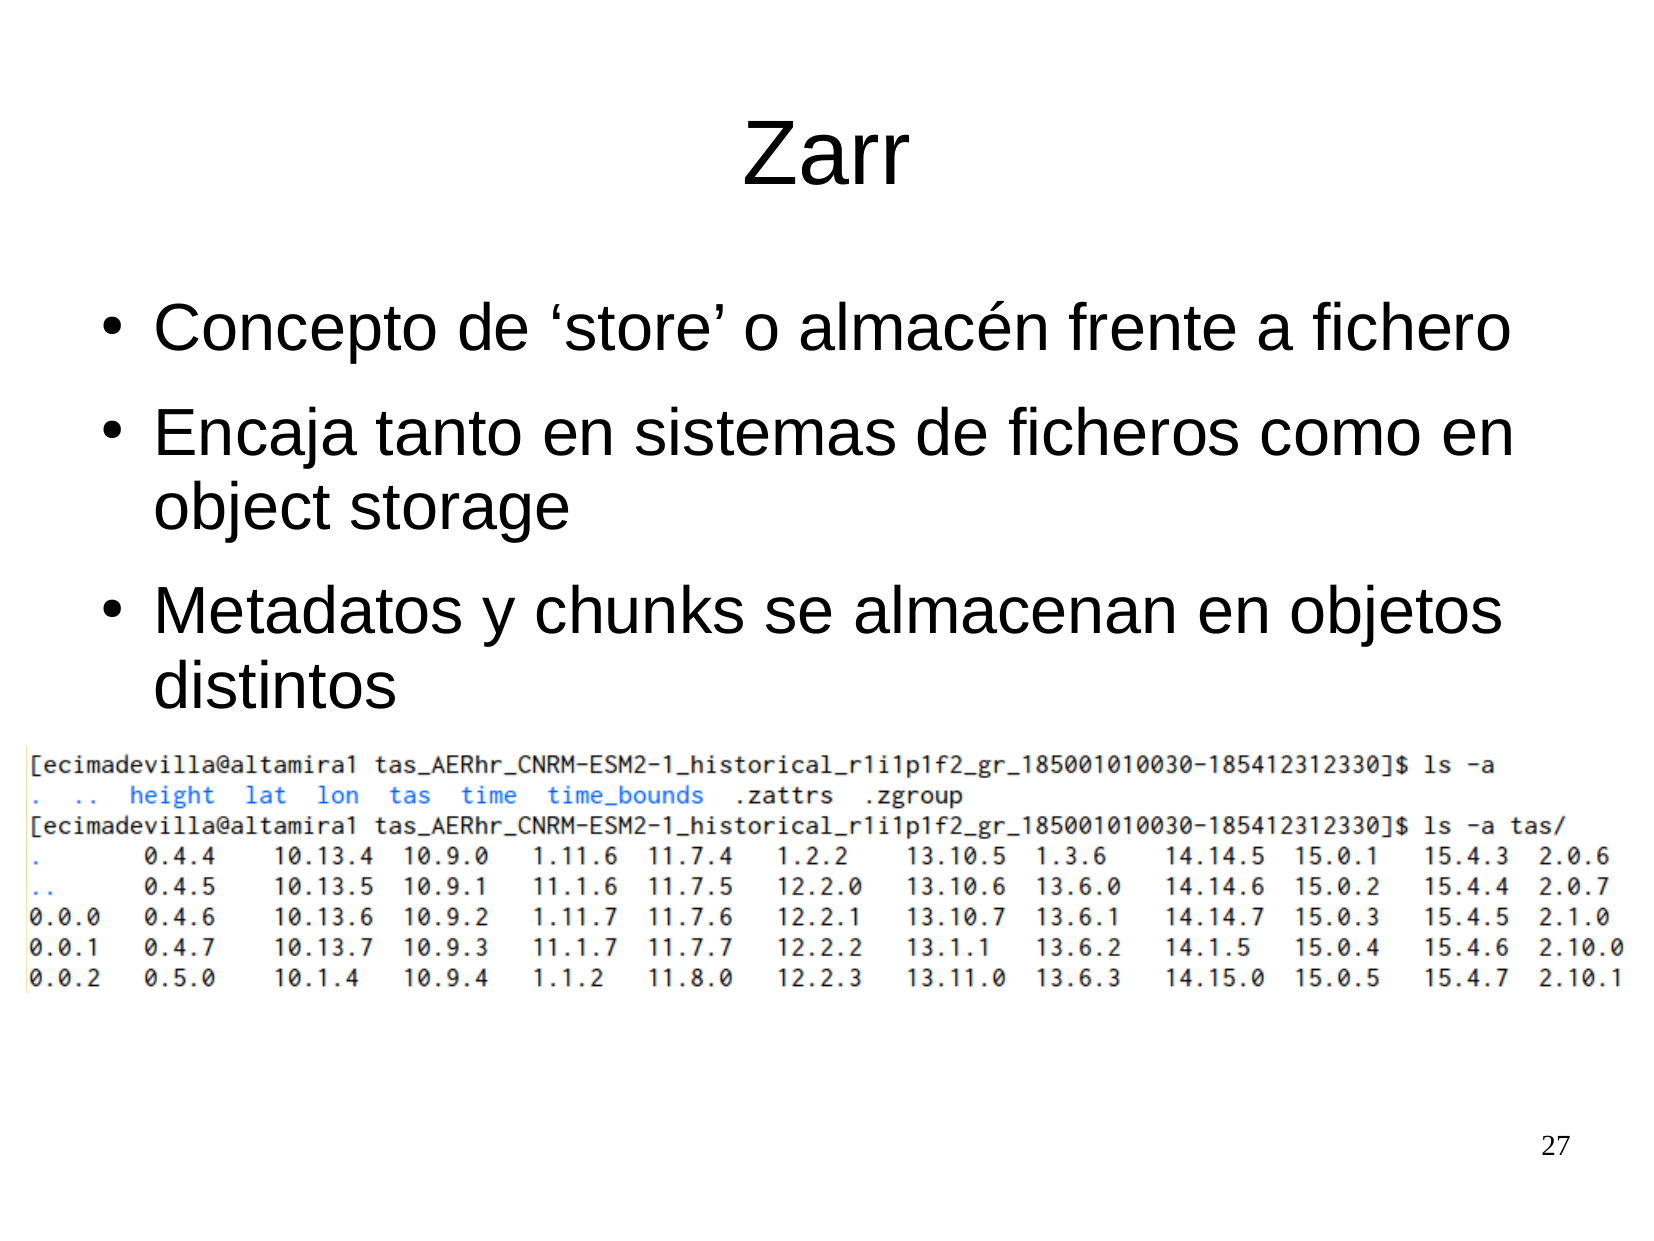

# Zarr
Concepto de ‘store’ o almacén frente a fichero
Encaja tanto en sistemas de ficheros como en object storage
Metadatos y chunks se almacenan en objetos distintos
27